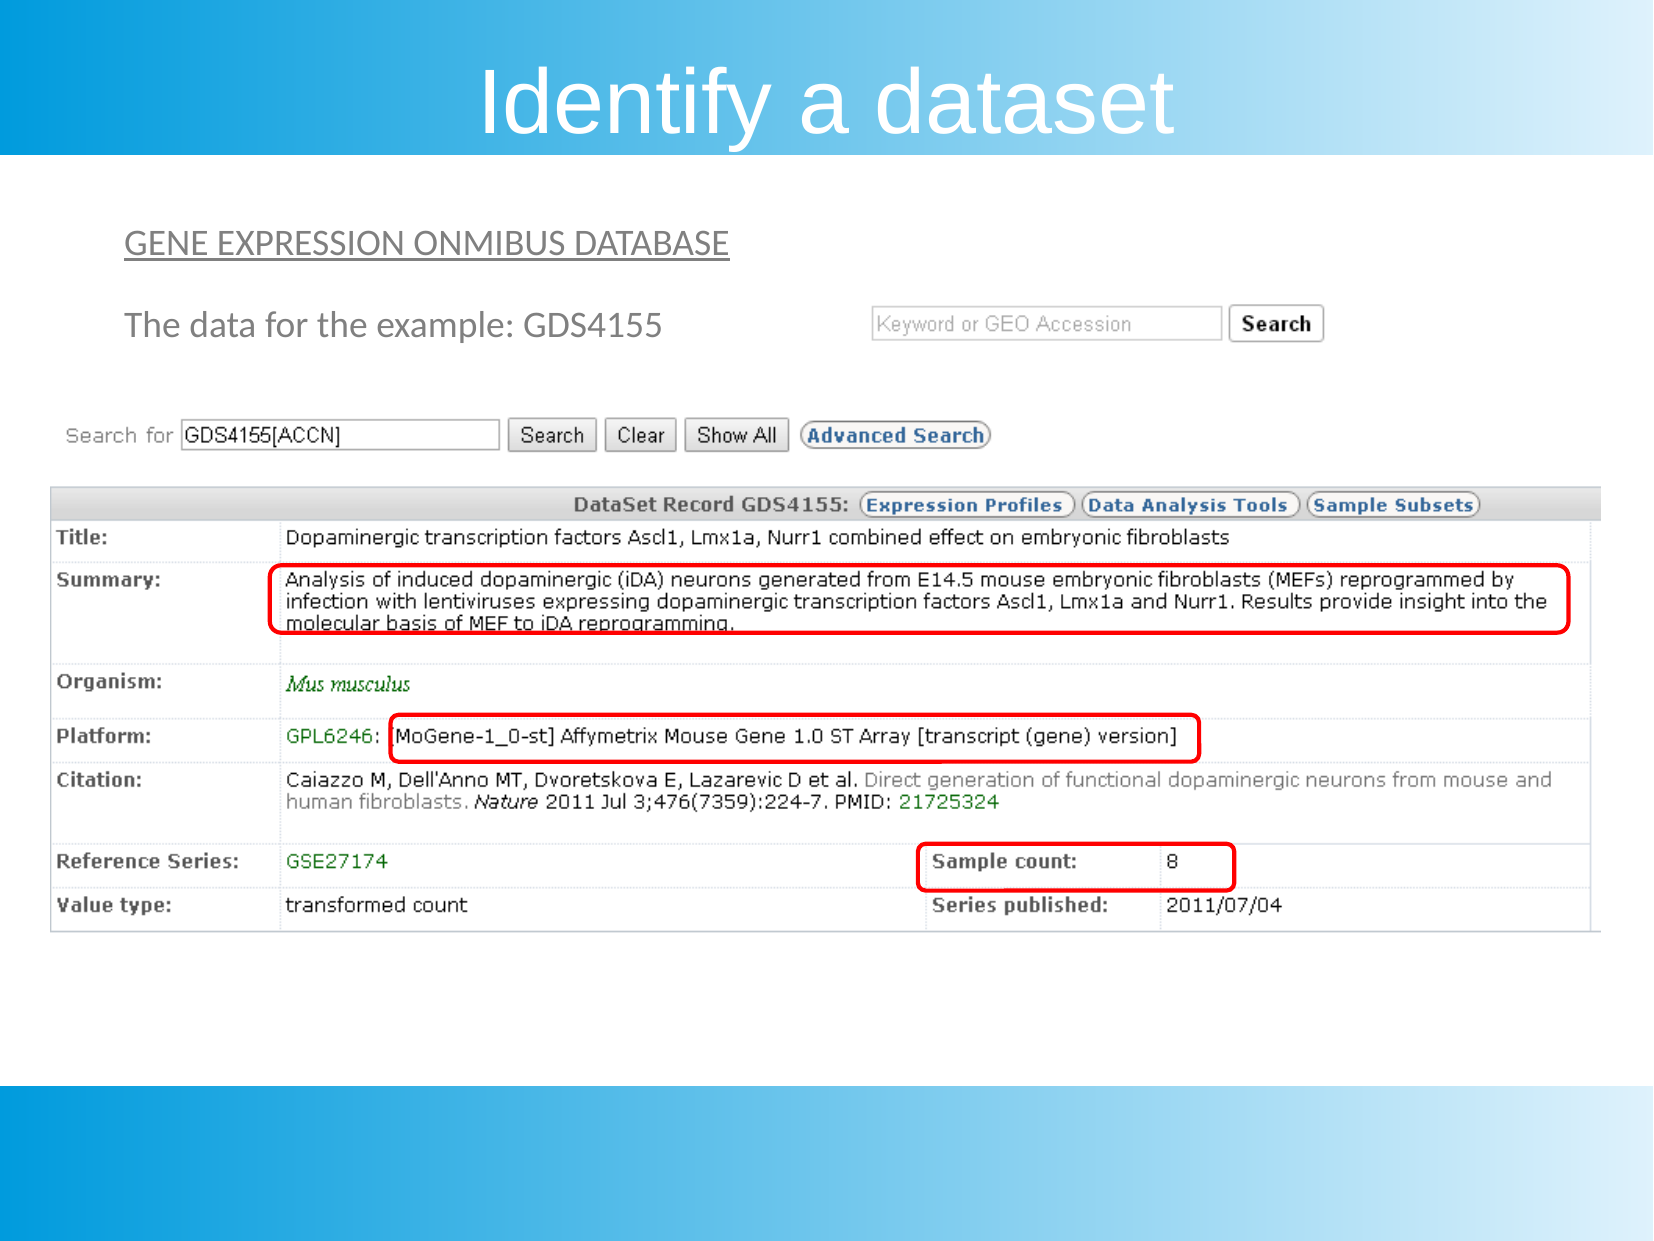

# Identify a dataset
GENE EXPRESSION ONMIBUS DATABASE
The data for the example: GDS4155